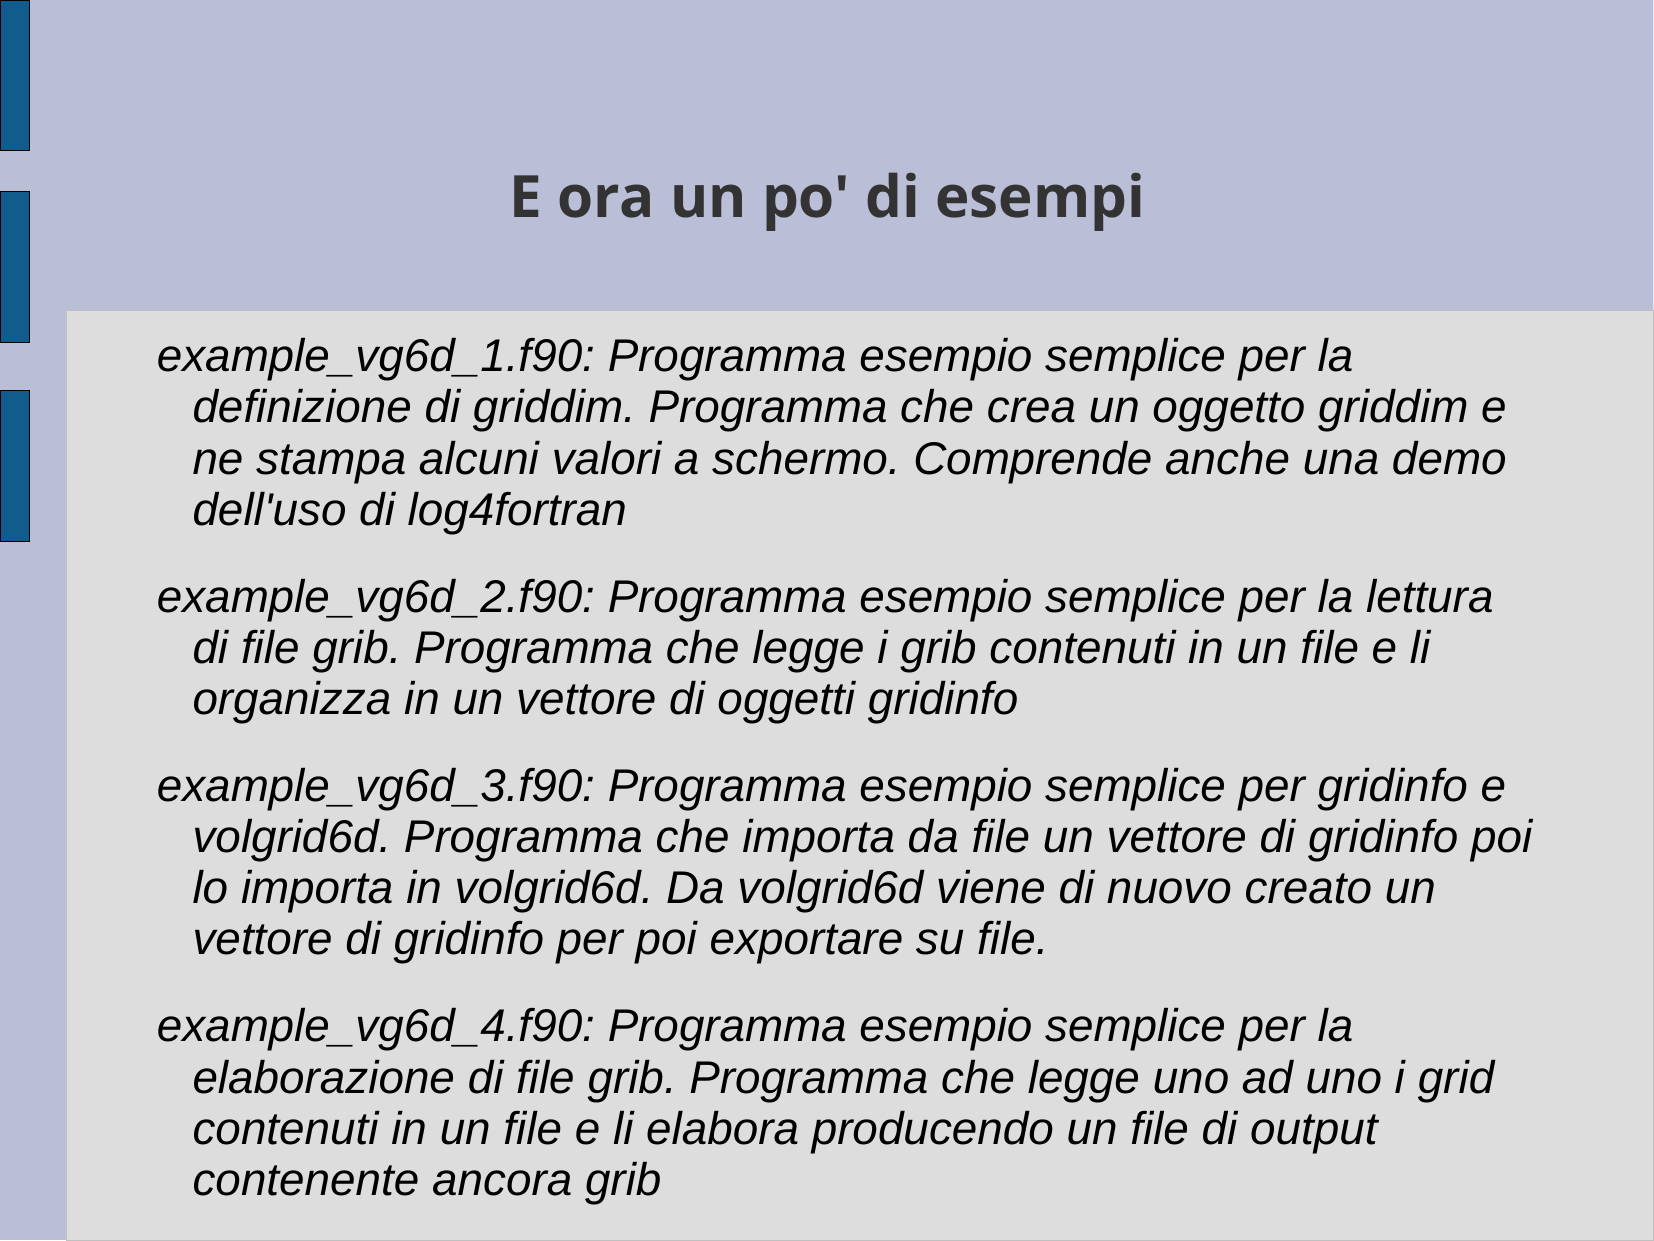

# E ora un po' di esempi
example_vg6d_1.f90: Programma esempio semplice per la definizione di griddim. Programma che crea un oggetto griddim e ne stampa alcuni valori a schermo. Comprende anche una demo dell'uso di log4fortran
example_vg6d_2.f90: Programma esempio semplice per la lettura di file grib. Programma che legge i grib contenuti in un file e li organizza in un vettore di oggetti gridinfo
example_vg6d_3.f90: Programma esempio semplice per gridinfo e volgrid6d. Programma che importa da file un vettore di gridinfo poi lo importa in volgrid6d. Da volgrid6d viene di nuovo creato un vettore di gridinfo per poi exportare su file.
example_vg6d_4.f90: Programma esempio semplice per la elaborazione di file grib. Programma che legge uno ad uno i grid contenuti in un file e li elabora producendo un file di output contenente ancora grib